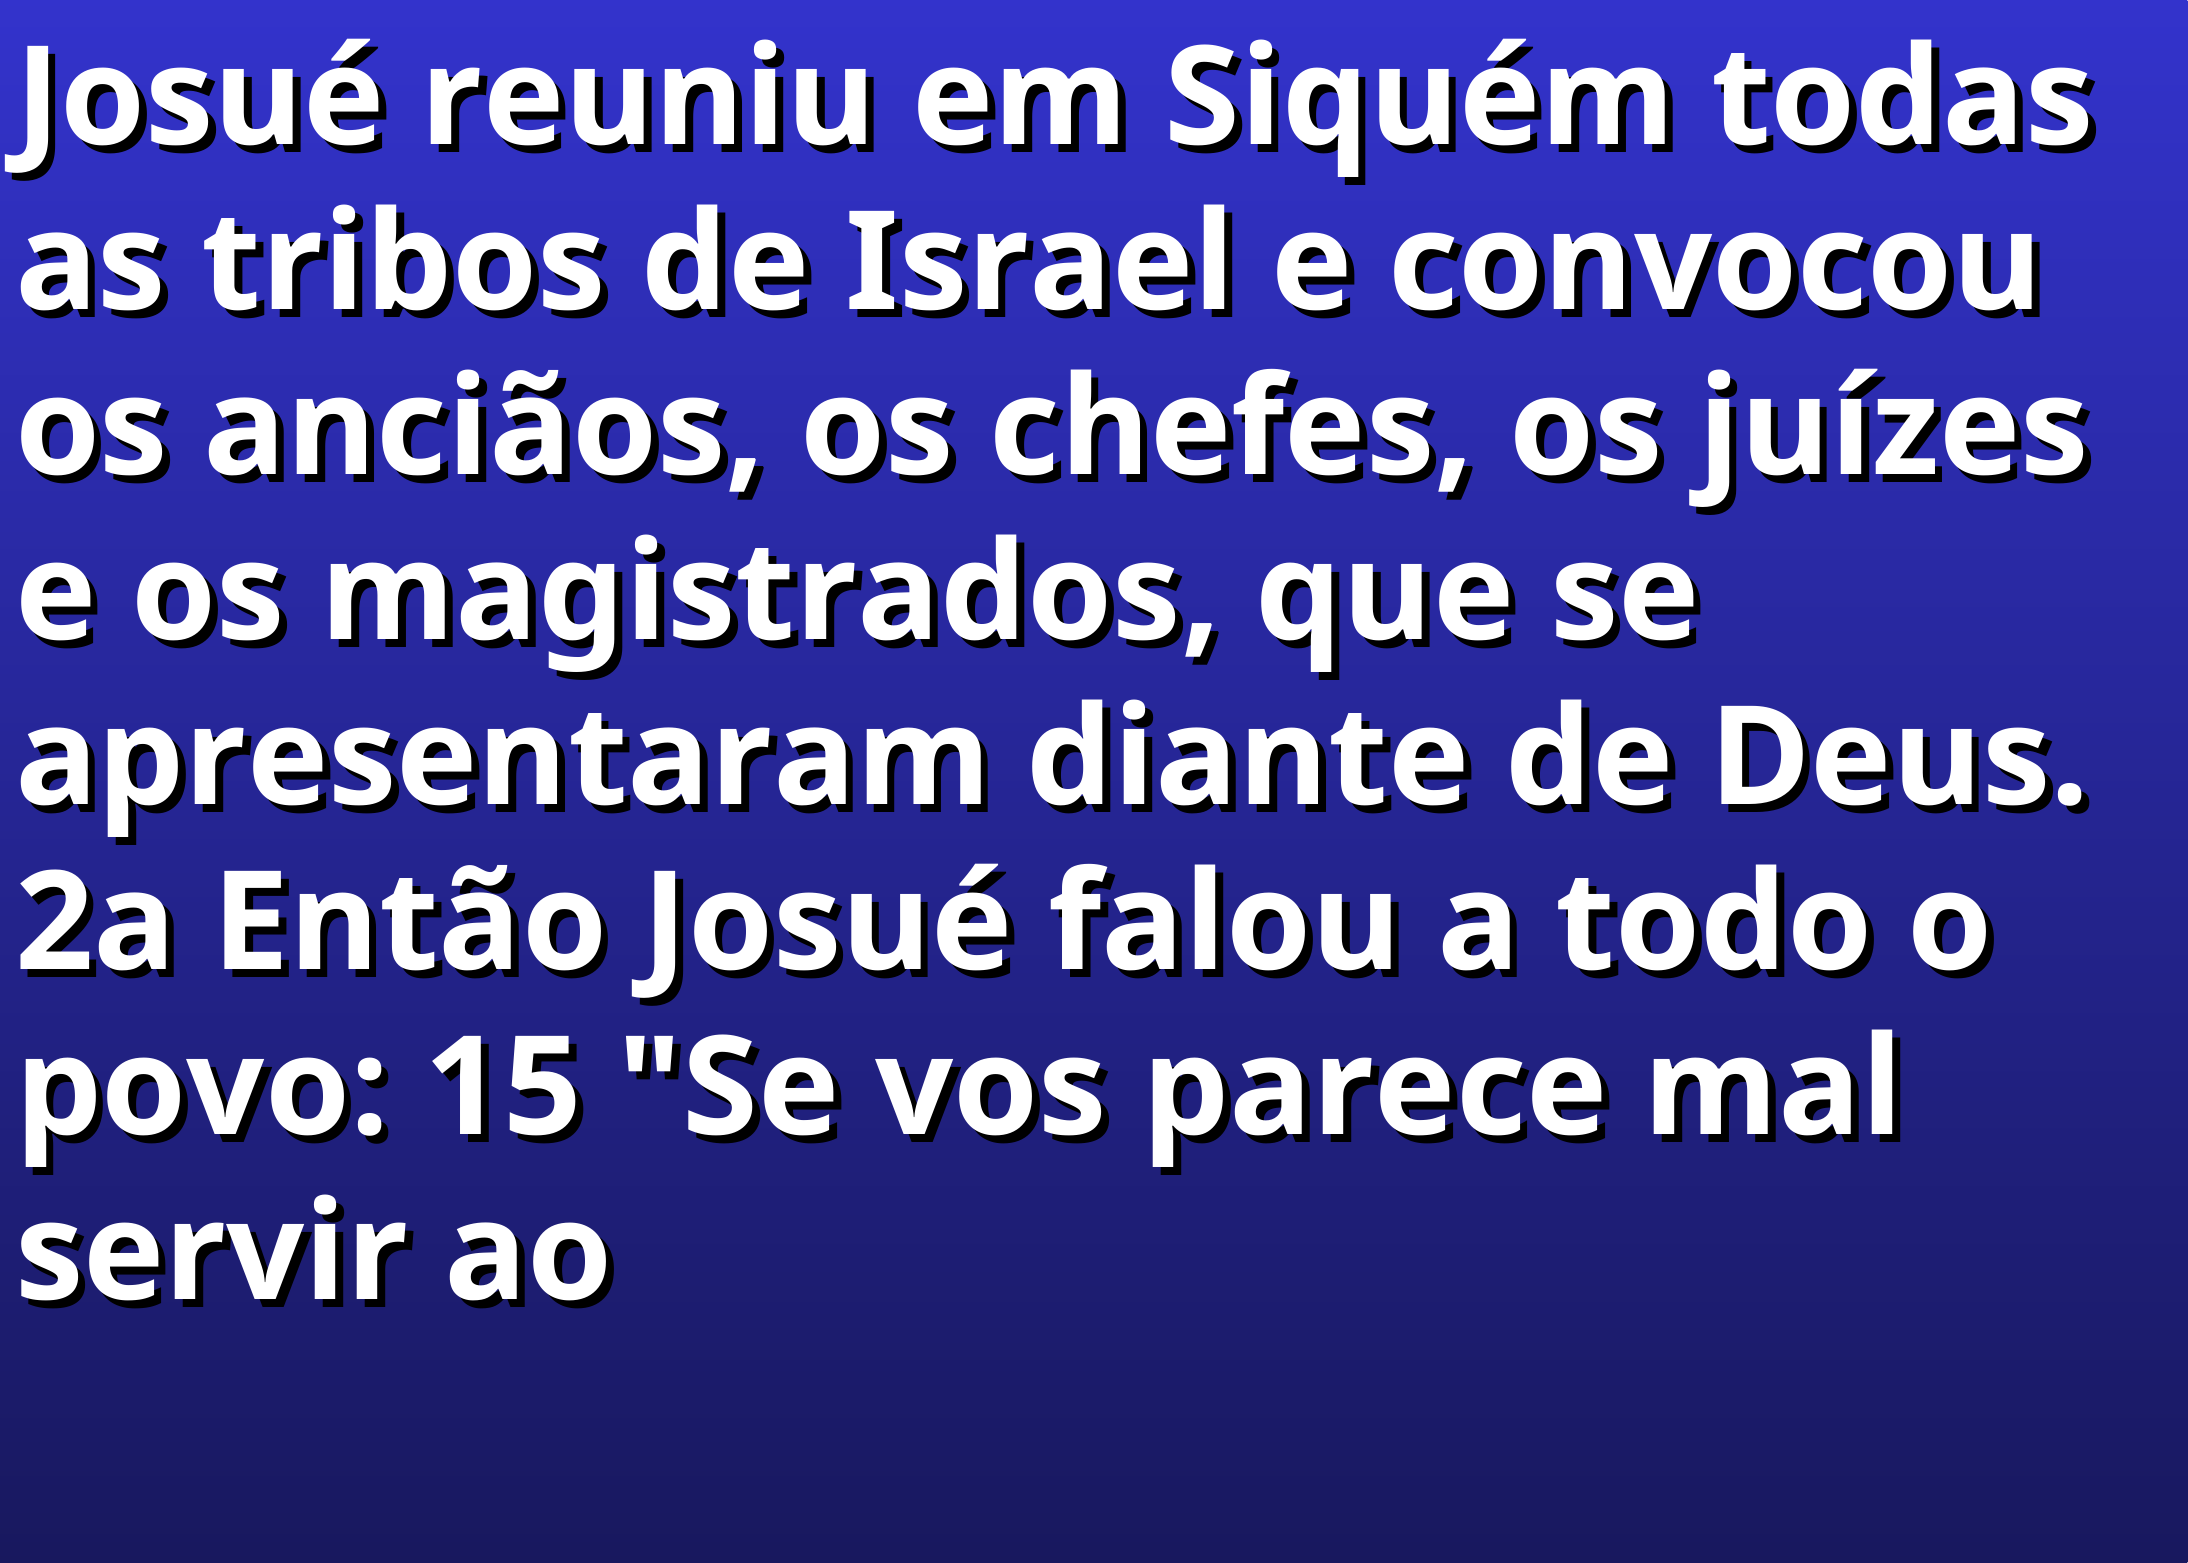

Josué reuniu em Siquém todas as tribos de Israel e convocou os anciãos, os chefes, os juízes e os magistrados, que se apresentaram diante de Deus. 2a Então Josué falou a todo o povo: 15 "Se vos parece mal servir ao